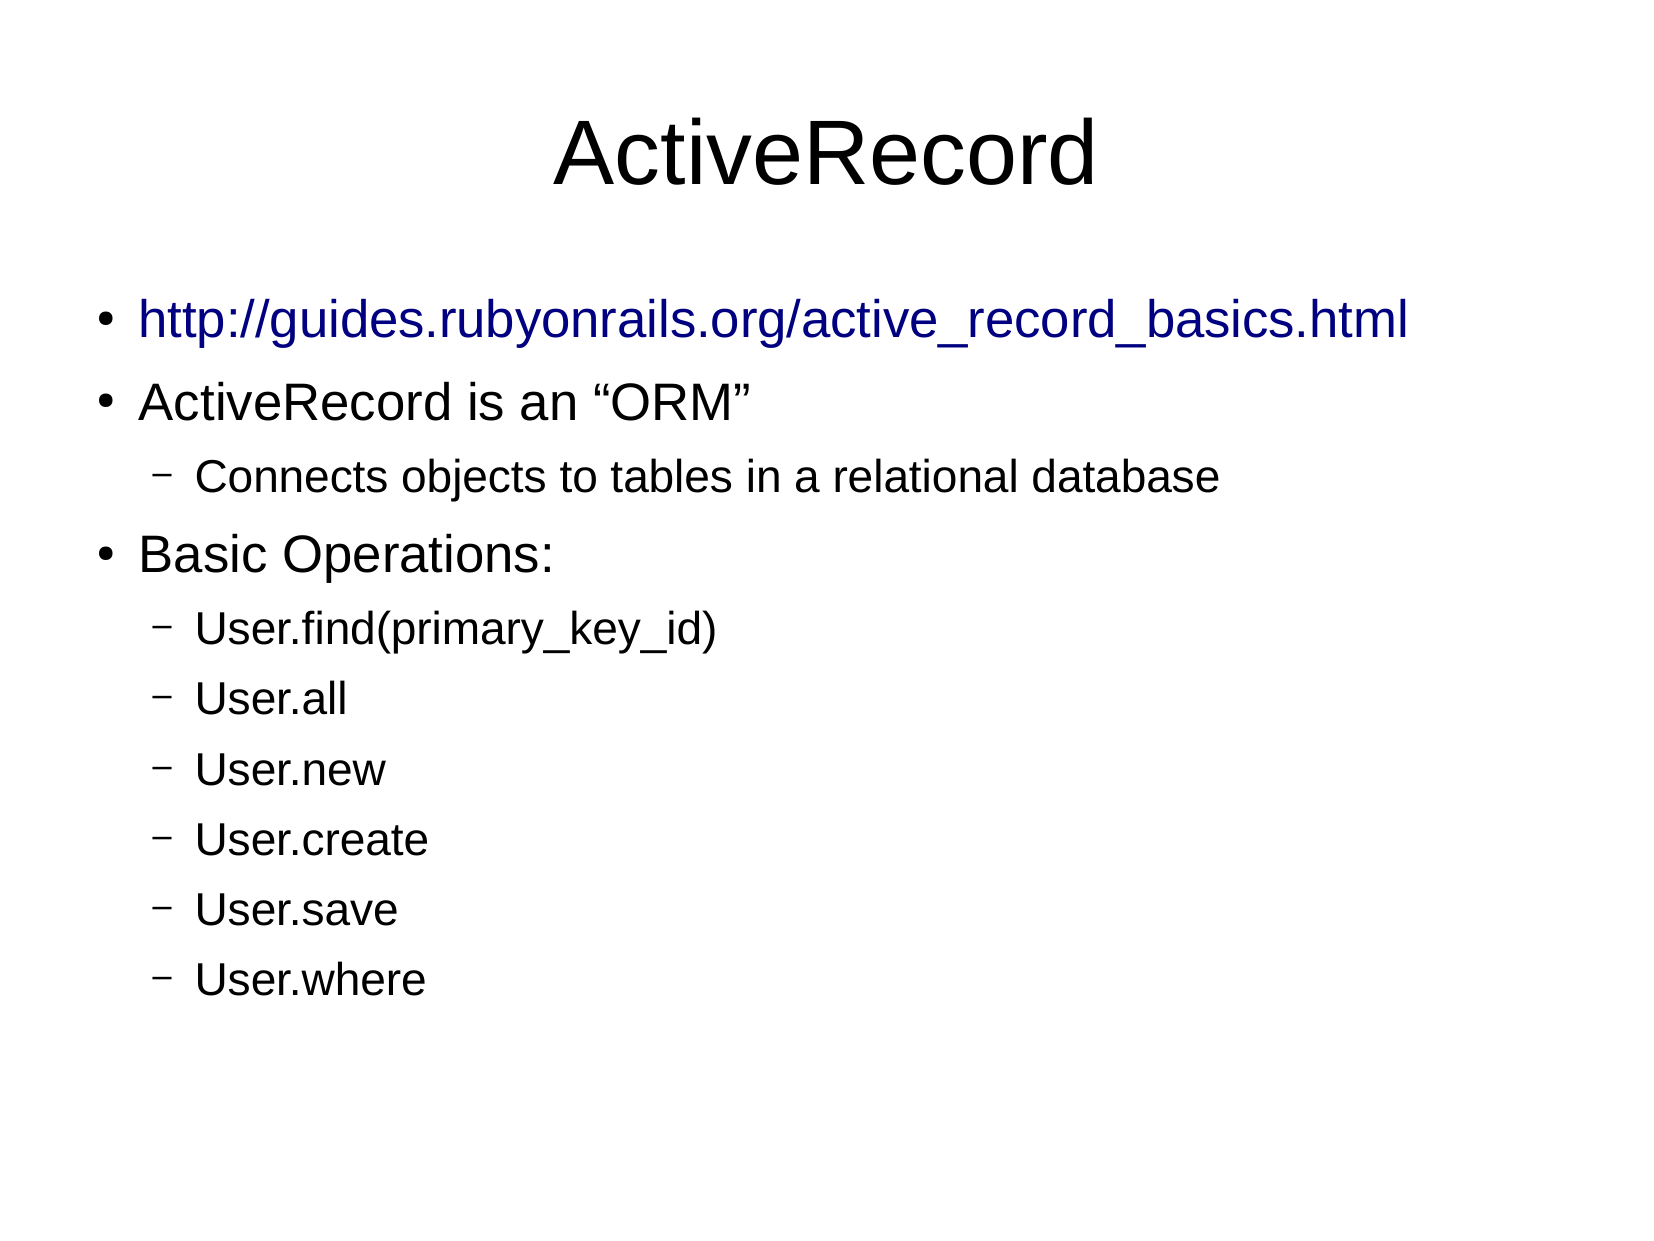

# ActiveRecord
http://guides.rubyonrails.org/active_record_basics.html
ActiveRecord is an “ORM”
Connects objects to tables in a relational database
Basic Operations:
User.find(primary_key_id)
User.all
User.new
User.create
User.save
User.where